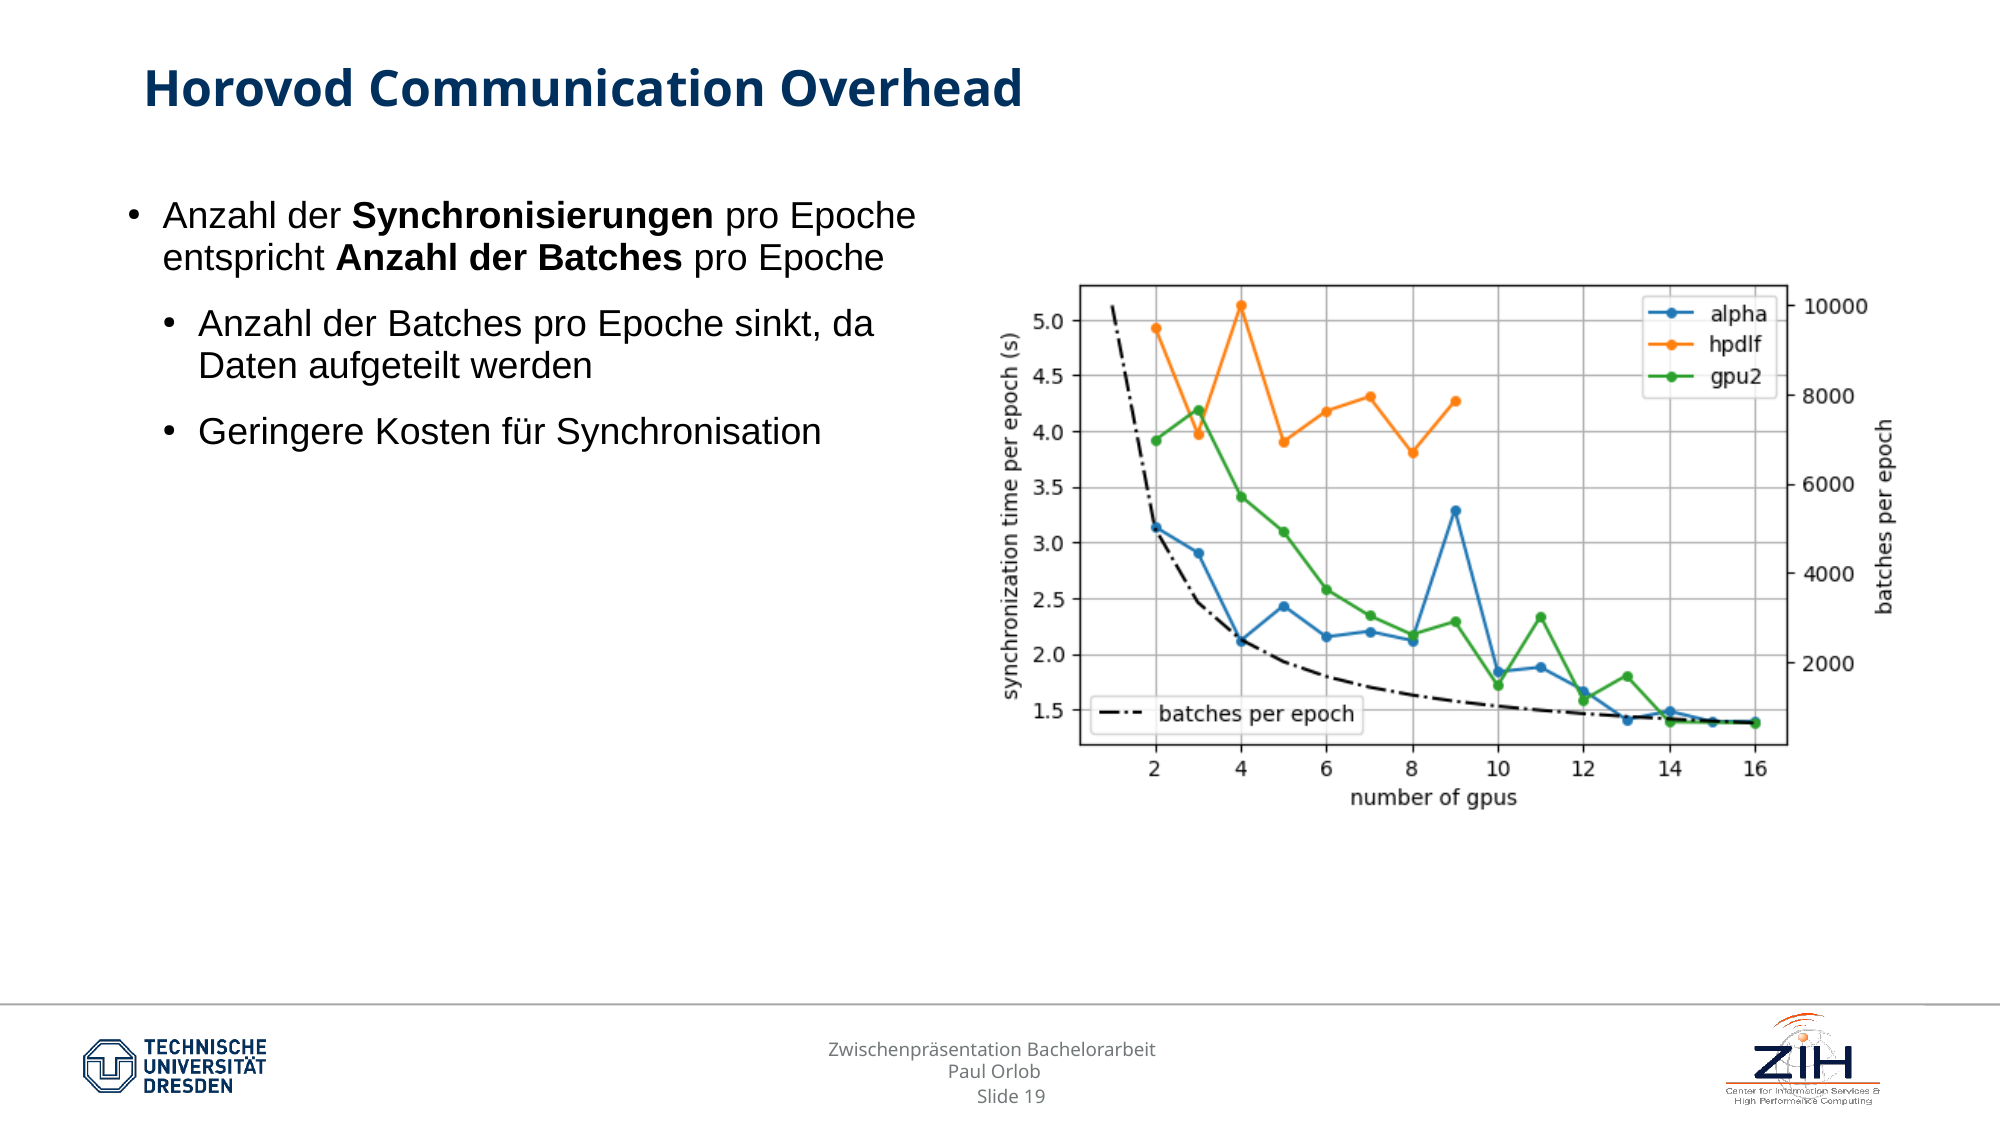

# Horovod Communication Overhead
Anzahl der Synchronisierungen pro Epoche entspricht Anzahl der Batches pro Epoche
Anzahl der Batches pro Epoche sinkt, da Daten aufgeteilt werden
Geringere Kosten für Synchronisation